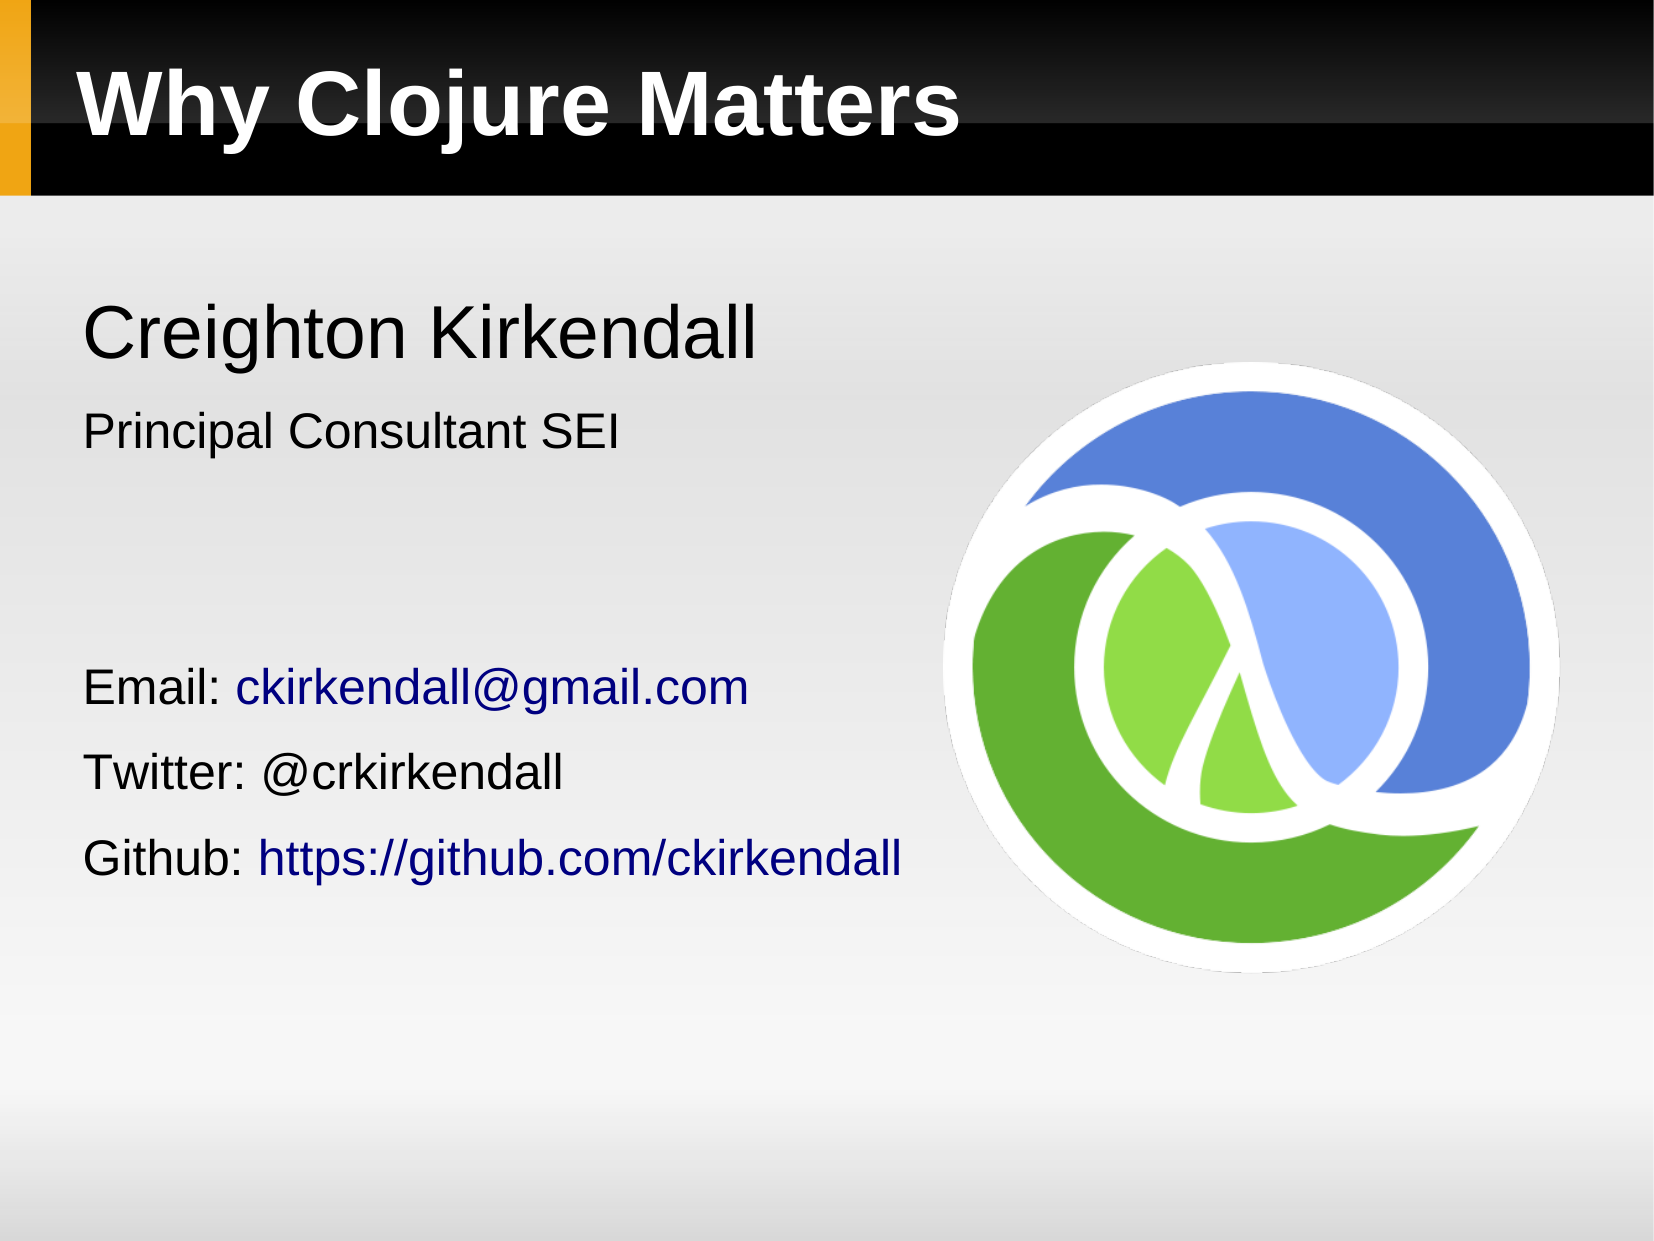

# Why Clojure Matters
Creighton Kirkendall
Principal Consultant SEI
Email: ckirkendall@gmail.com
Twitter: @crkirkendall
Github: https://github.com/ckirkendall